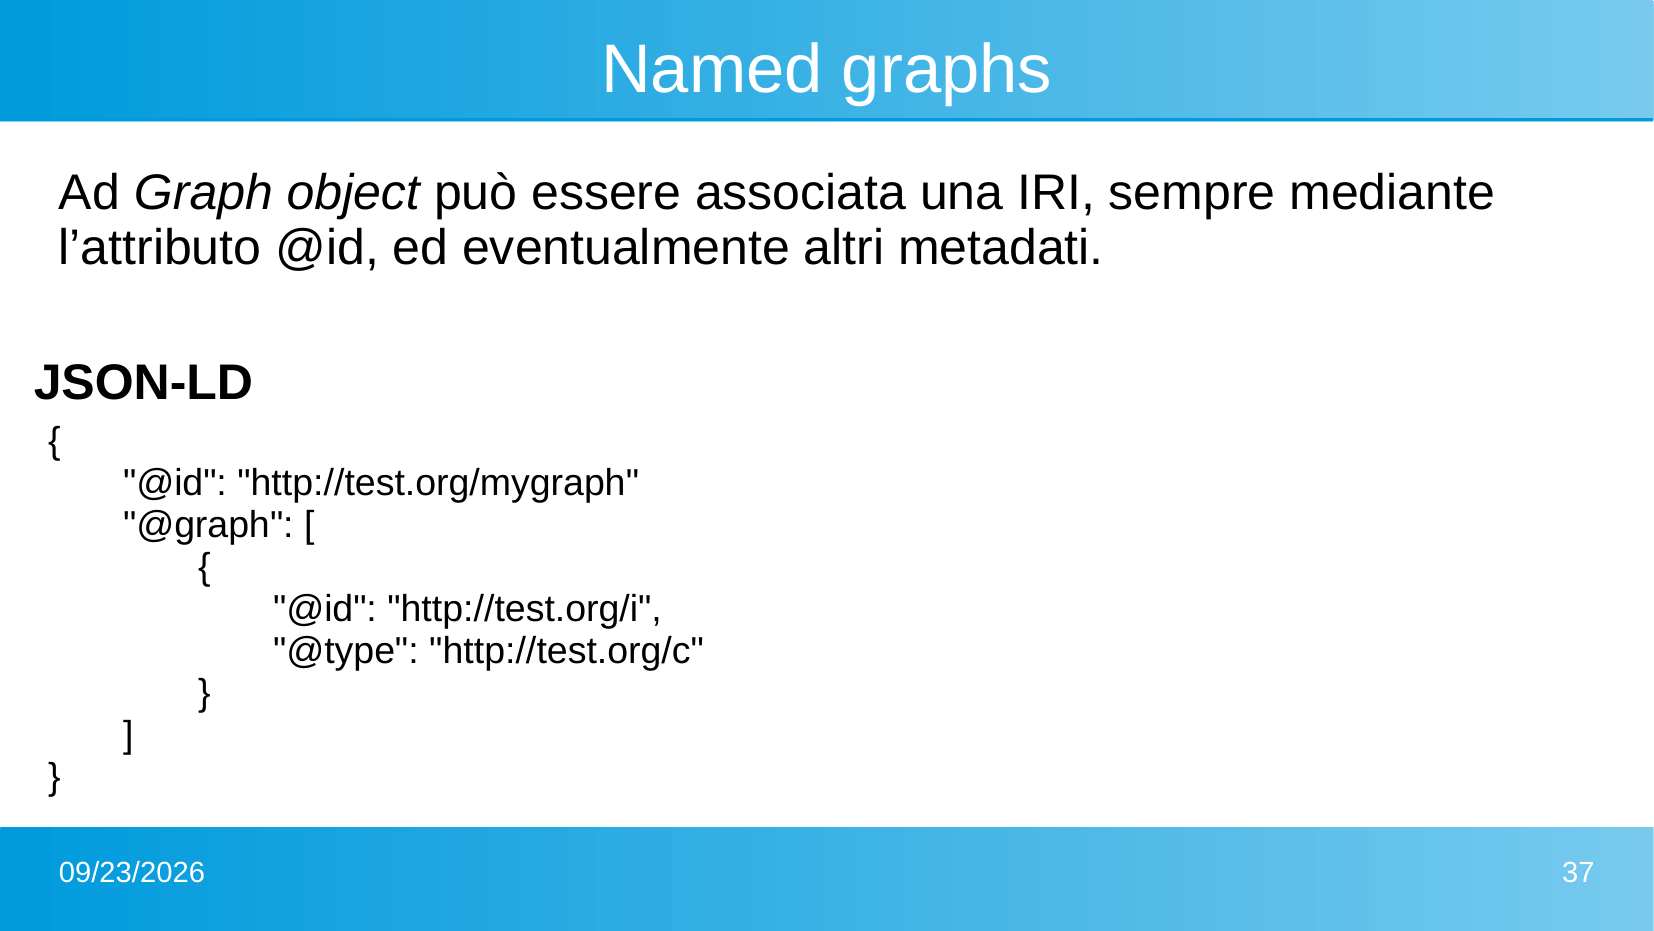

# Named graphs
Ad Graph object può essere associata una IRI, sempre mediante l’attributo @id, ed eventualmente altri metadati.
JSON-LD
{
	"@id": "http://test.org/mygraph"
	"@graph": [
		{
 			"@id": "http://test.org/i",
 			"@type": "http://test.org/c"
		}
	]
}
37